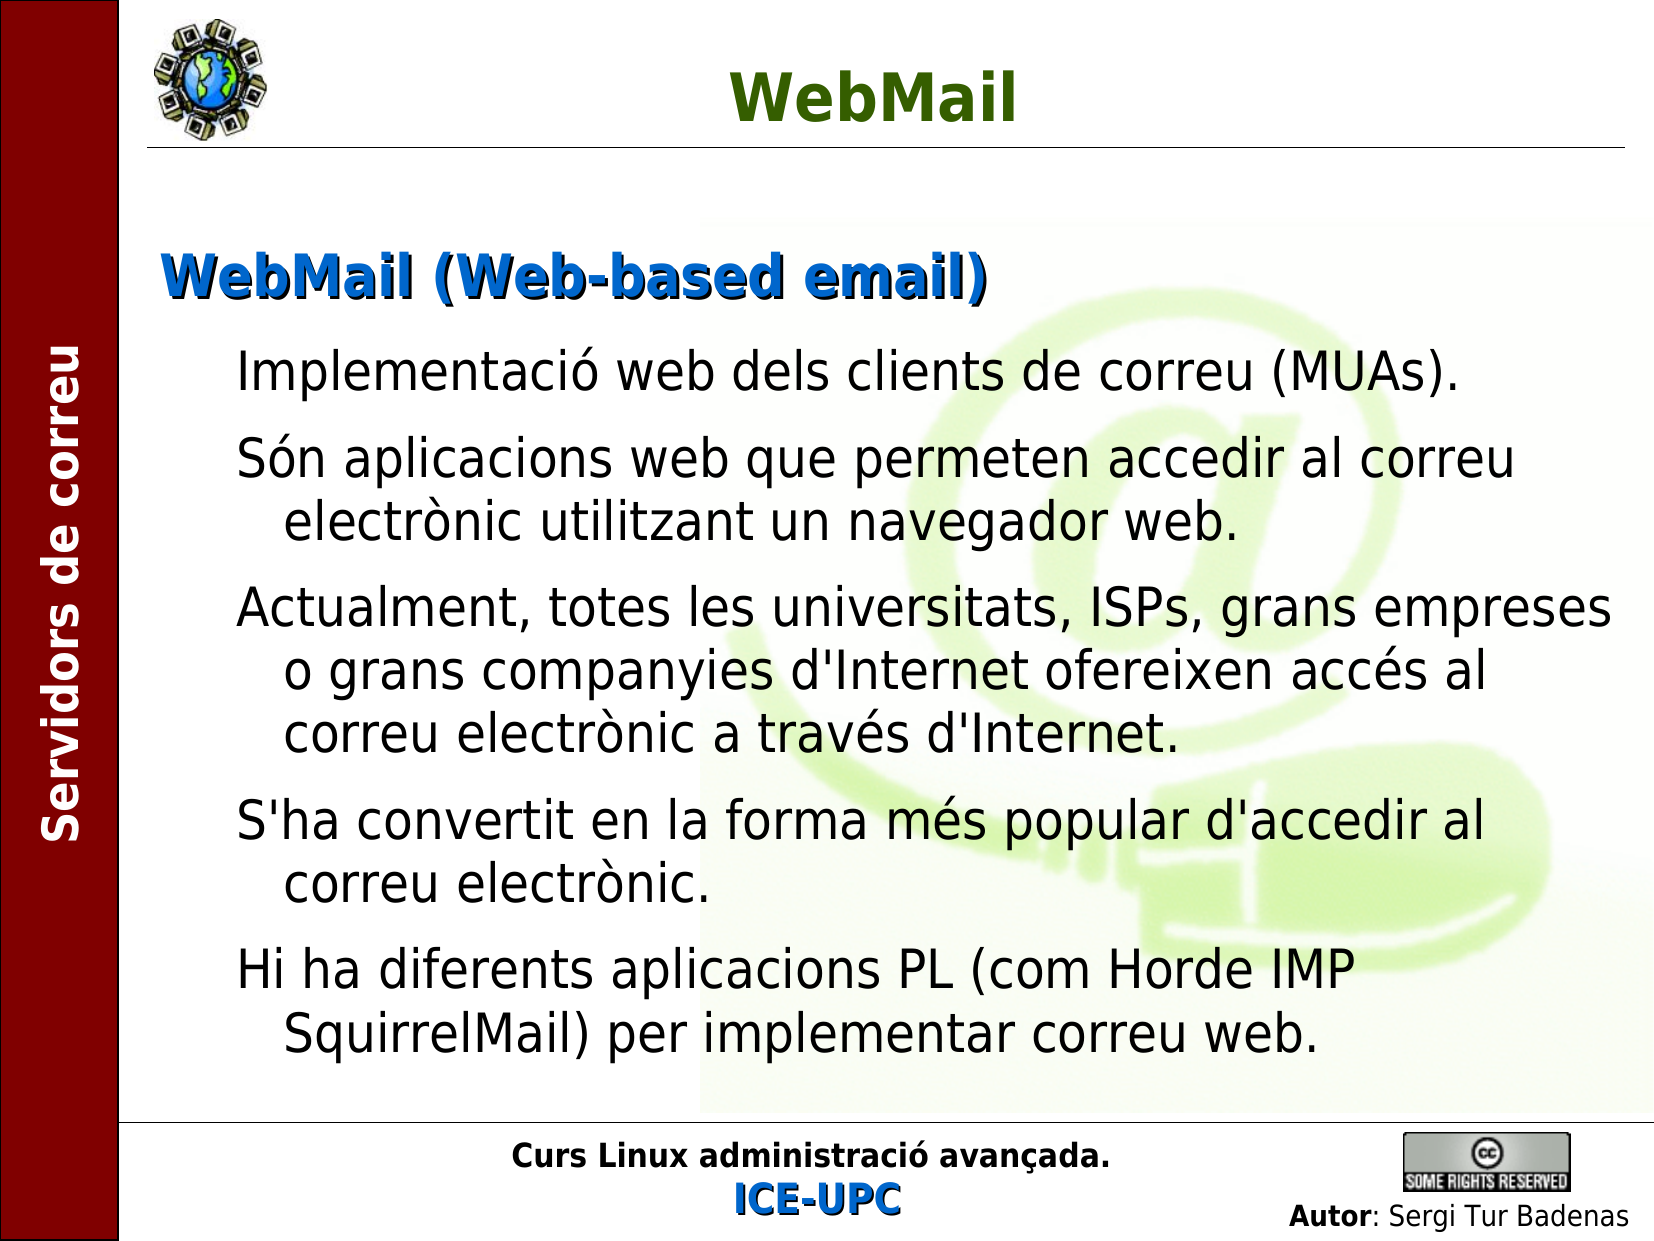

# WebMail
WebMail (Web-based email)
Implementació web dels clients de correu (MUAs).
Són aplicacions web que permeten accedir al correu electrònic utilitzant un navegador web.
Actualment, totes les universitats, ISPs, grans empreses o grans companyies d'Internet ofereixen accés al correu electrònic a través d'Internet.
S'ha convertit en la forma més popular d'accedir al correu electrònic.
Hi ha diferents aplicacions PL (com Horde IMP SquirrelMail) per implementar correu web.